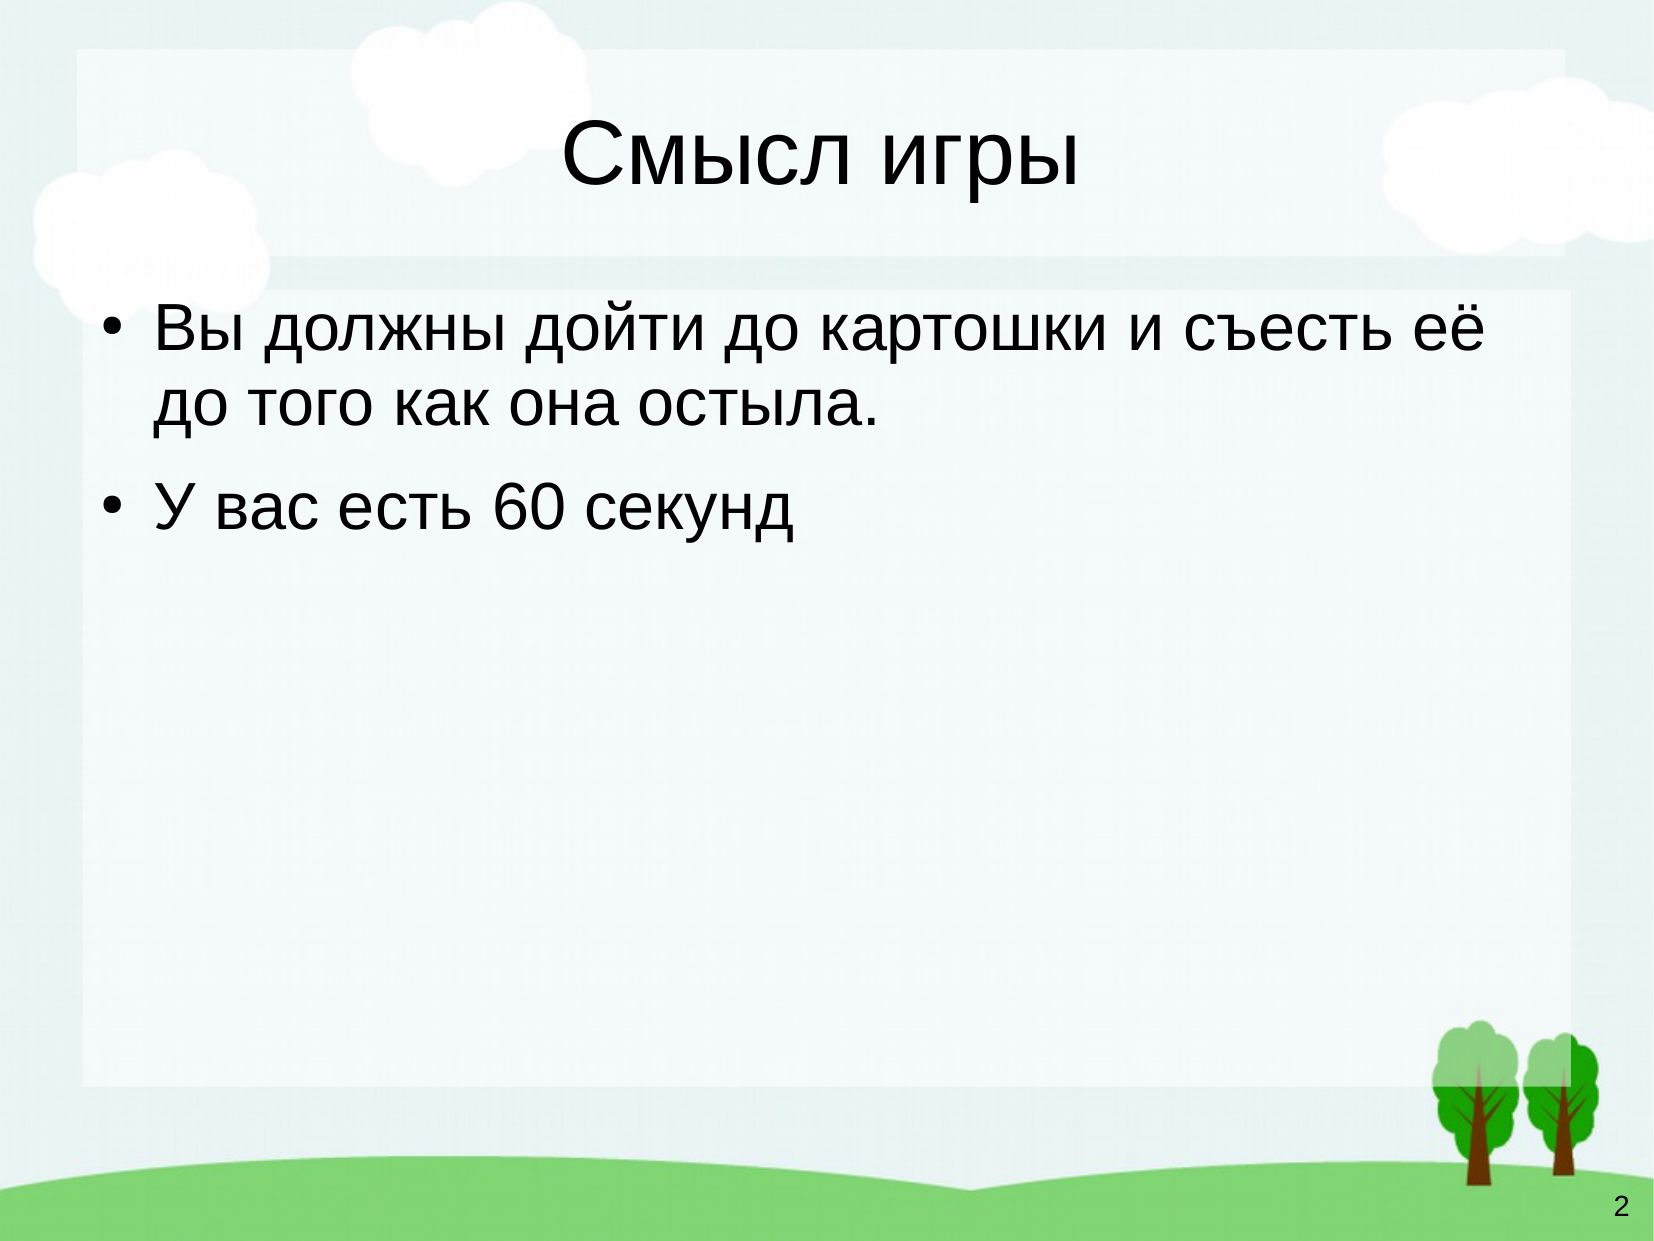

# Смысл игры
Вы должны дойти до картошки и съесть её до того как она остыла.
У вас есть 60 секунд
2